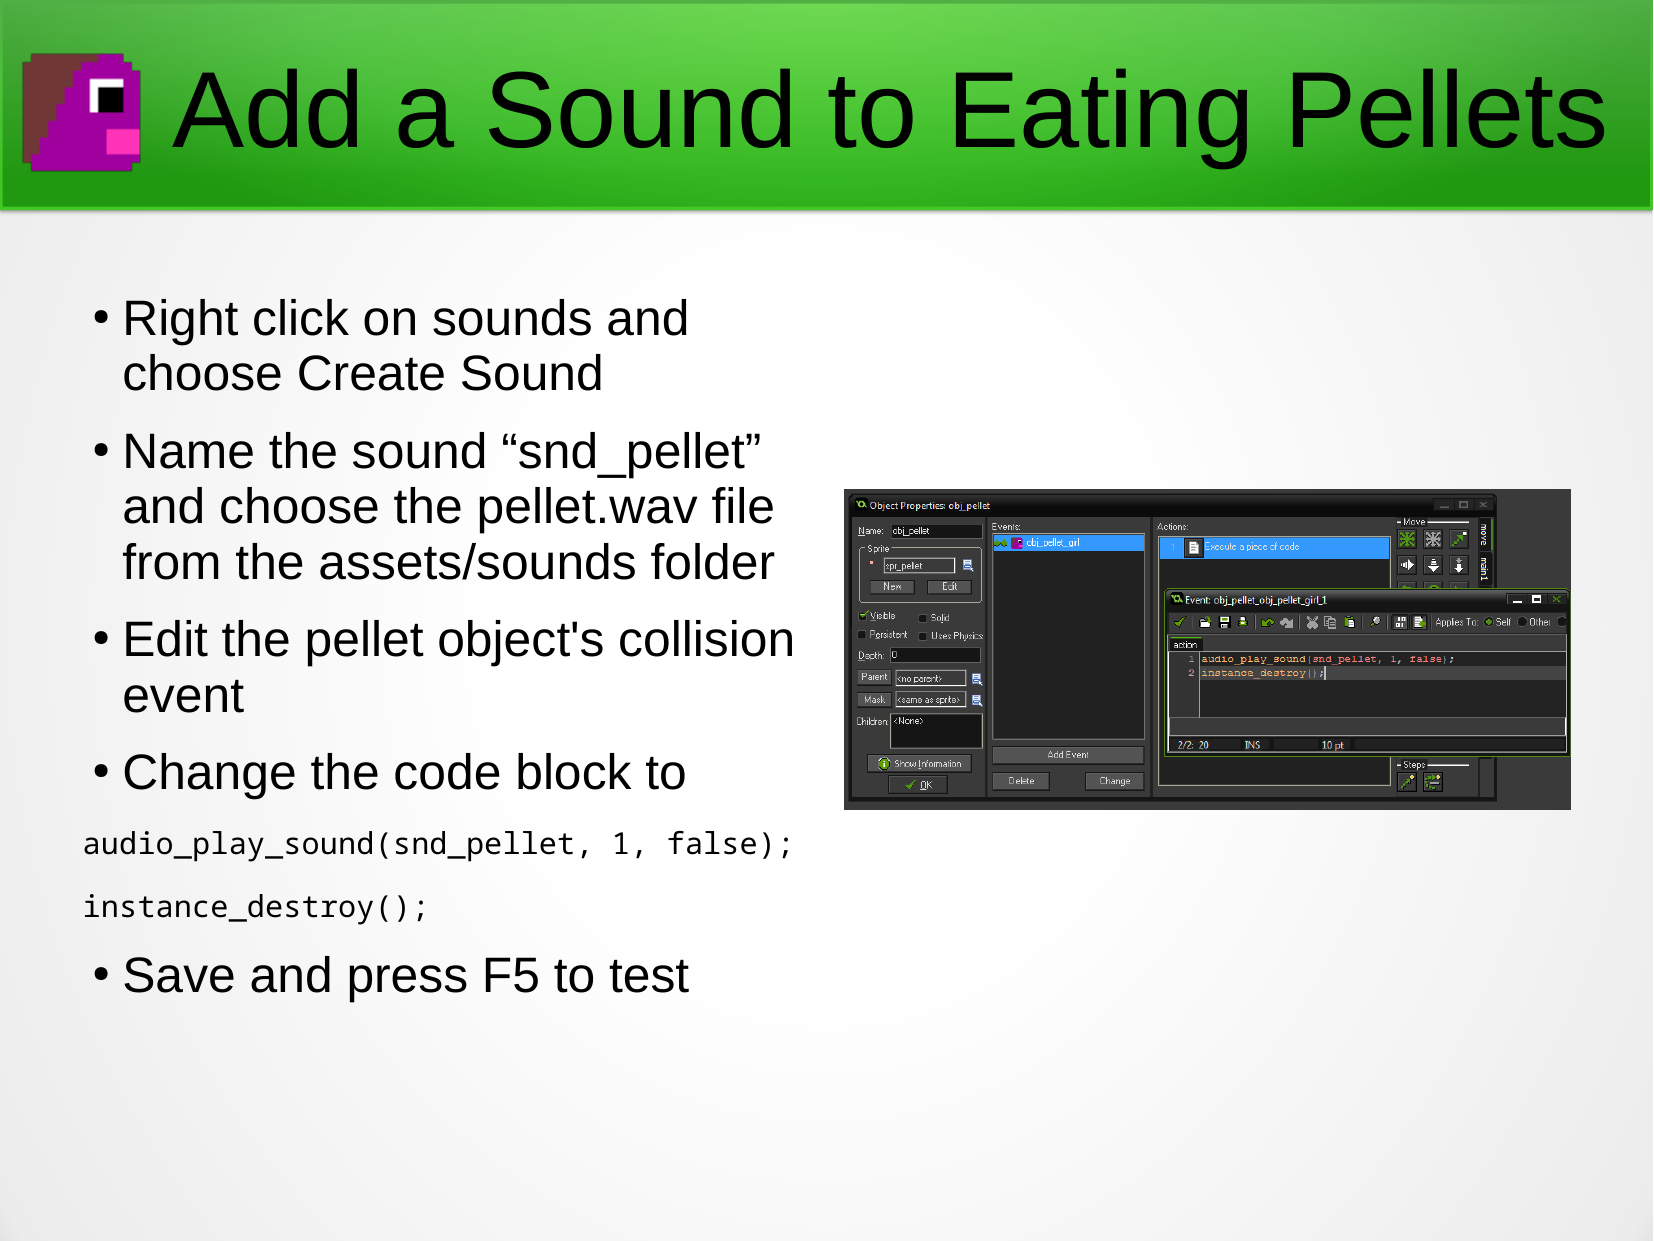

# Add a Sound to Eating Pellets
Right click on sounds and choose Create Sound
Name the sound “snd_pellet” and choose the pellet.wav file from the assets/sounds folder
Edit the pellet object's collision event
Change the code block to
audio_play_sound(snd_pellet, 1, false);
instance_destroy();
Save and press F5 to test